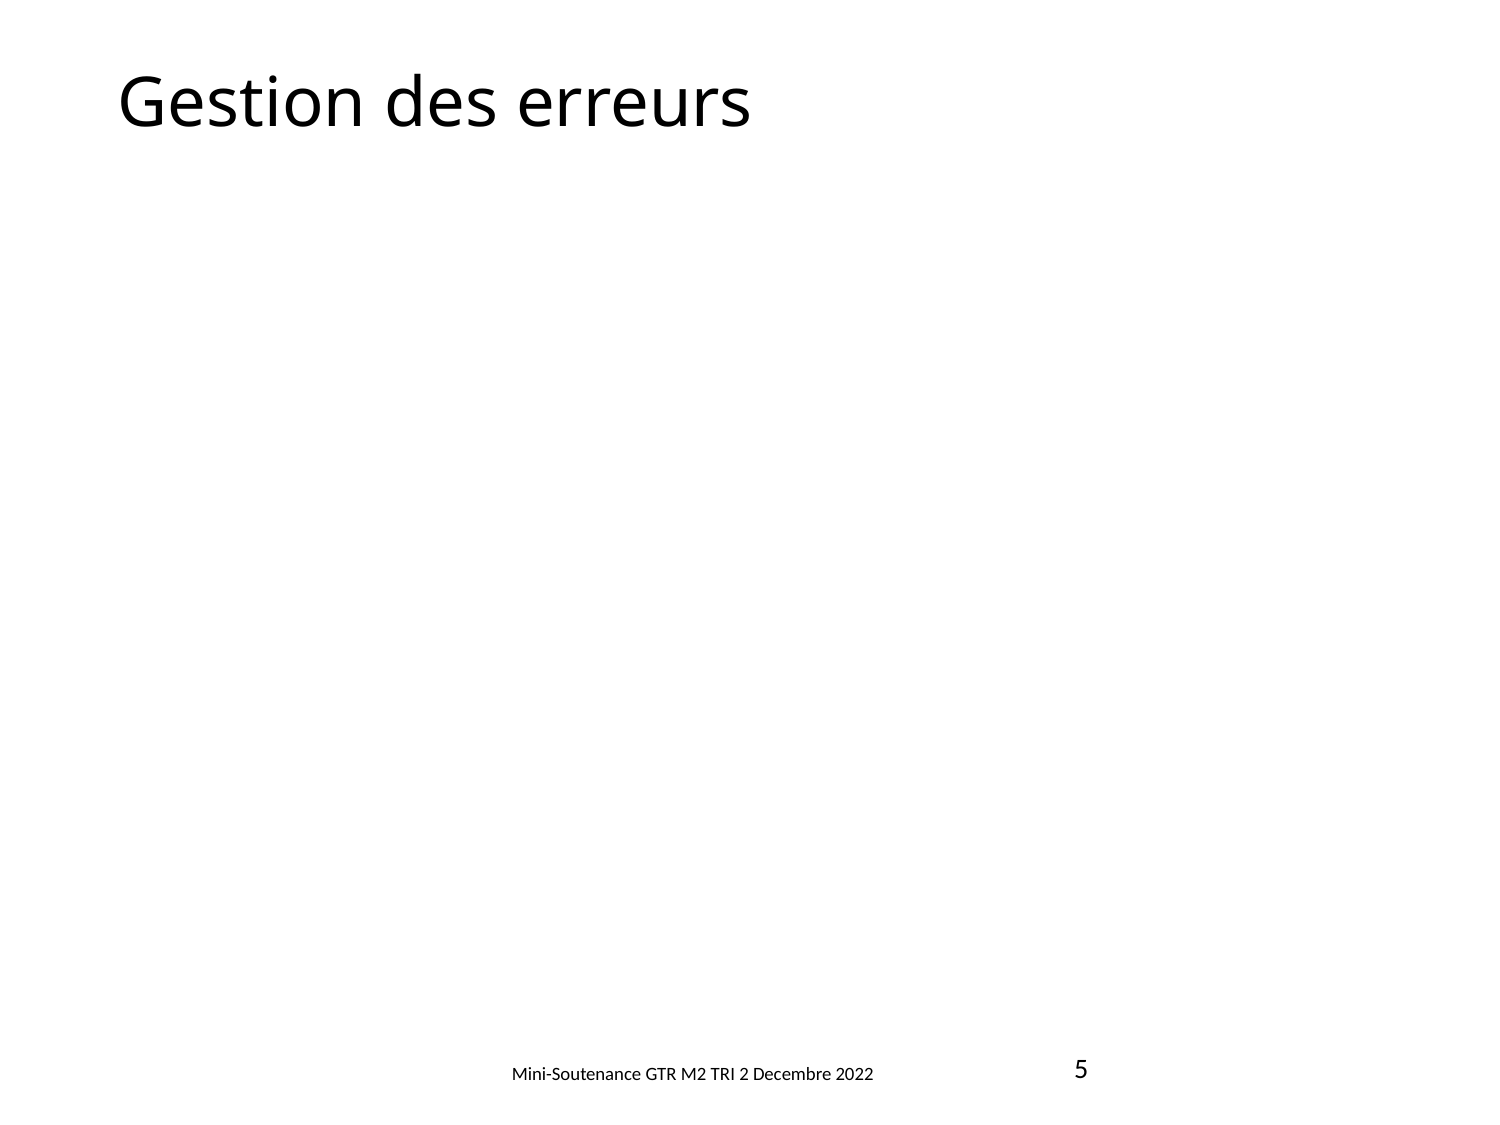

# Gestion des erreurs
Mini Soutenance Master 2 TRI 02 Decembre 2022
5